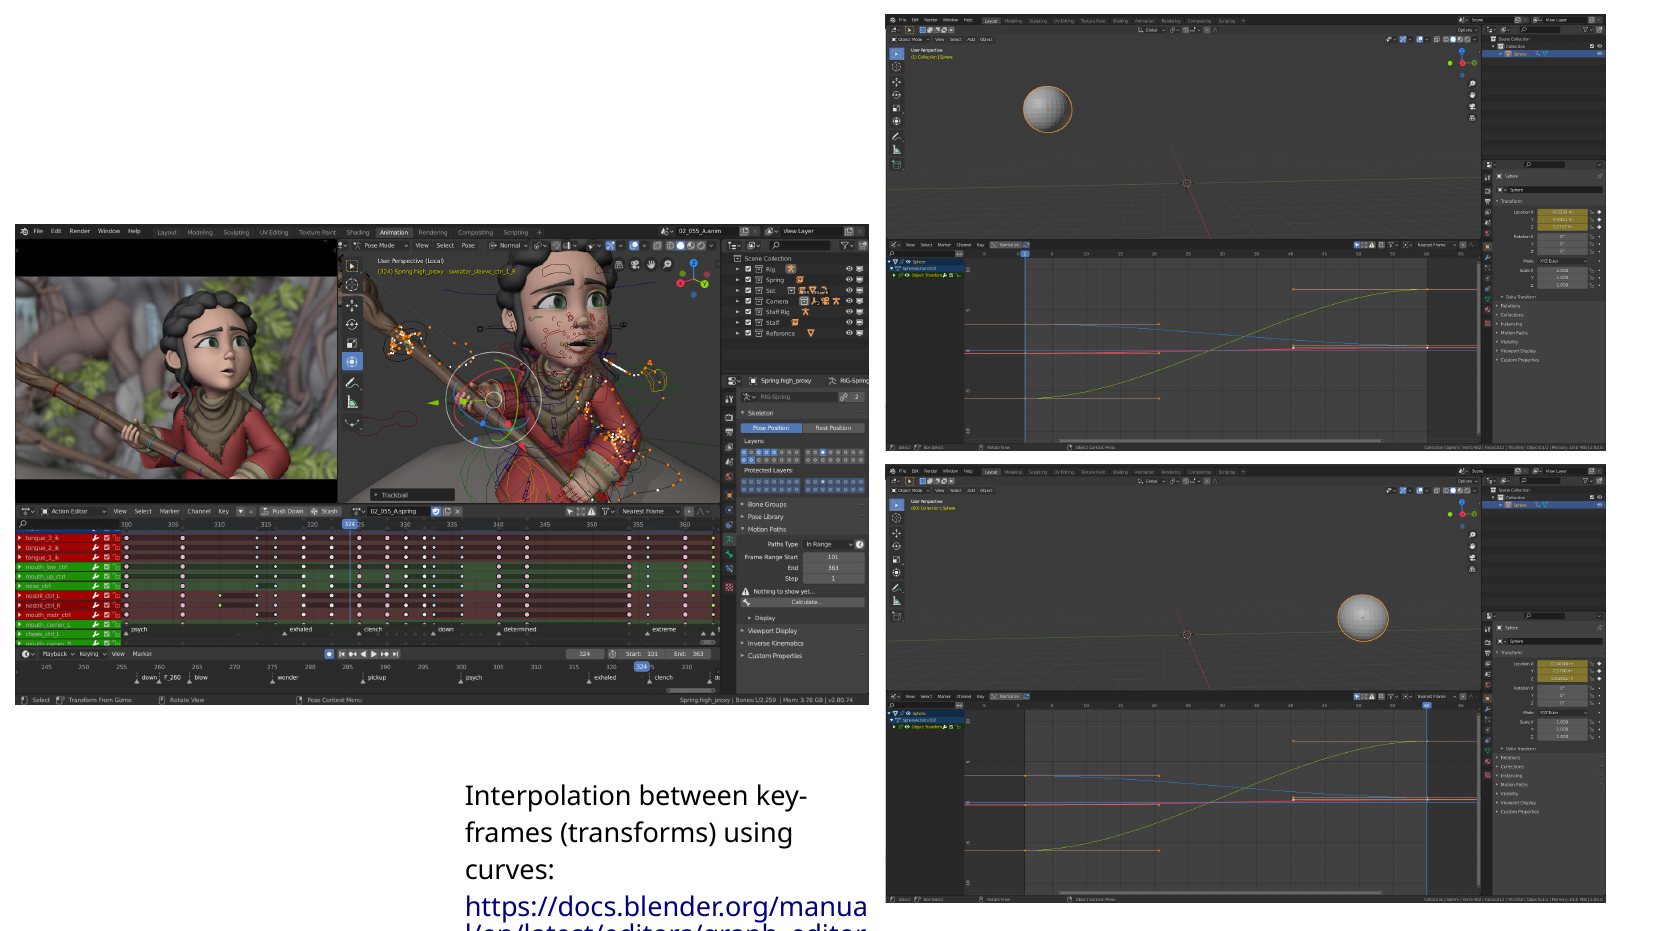

Interpolation between key-frames (transforms) using curves: https://docs.blender.org/manual/en/latest/editors/graph_editor/introduction.html
9